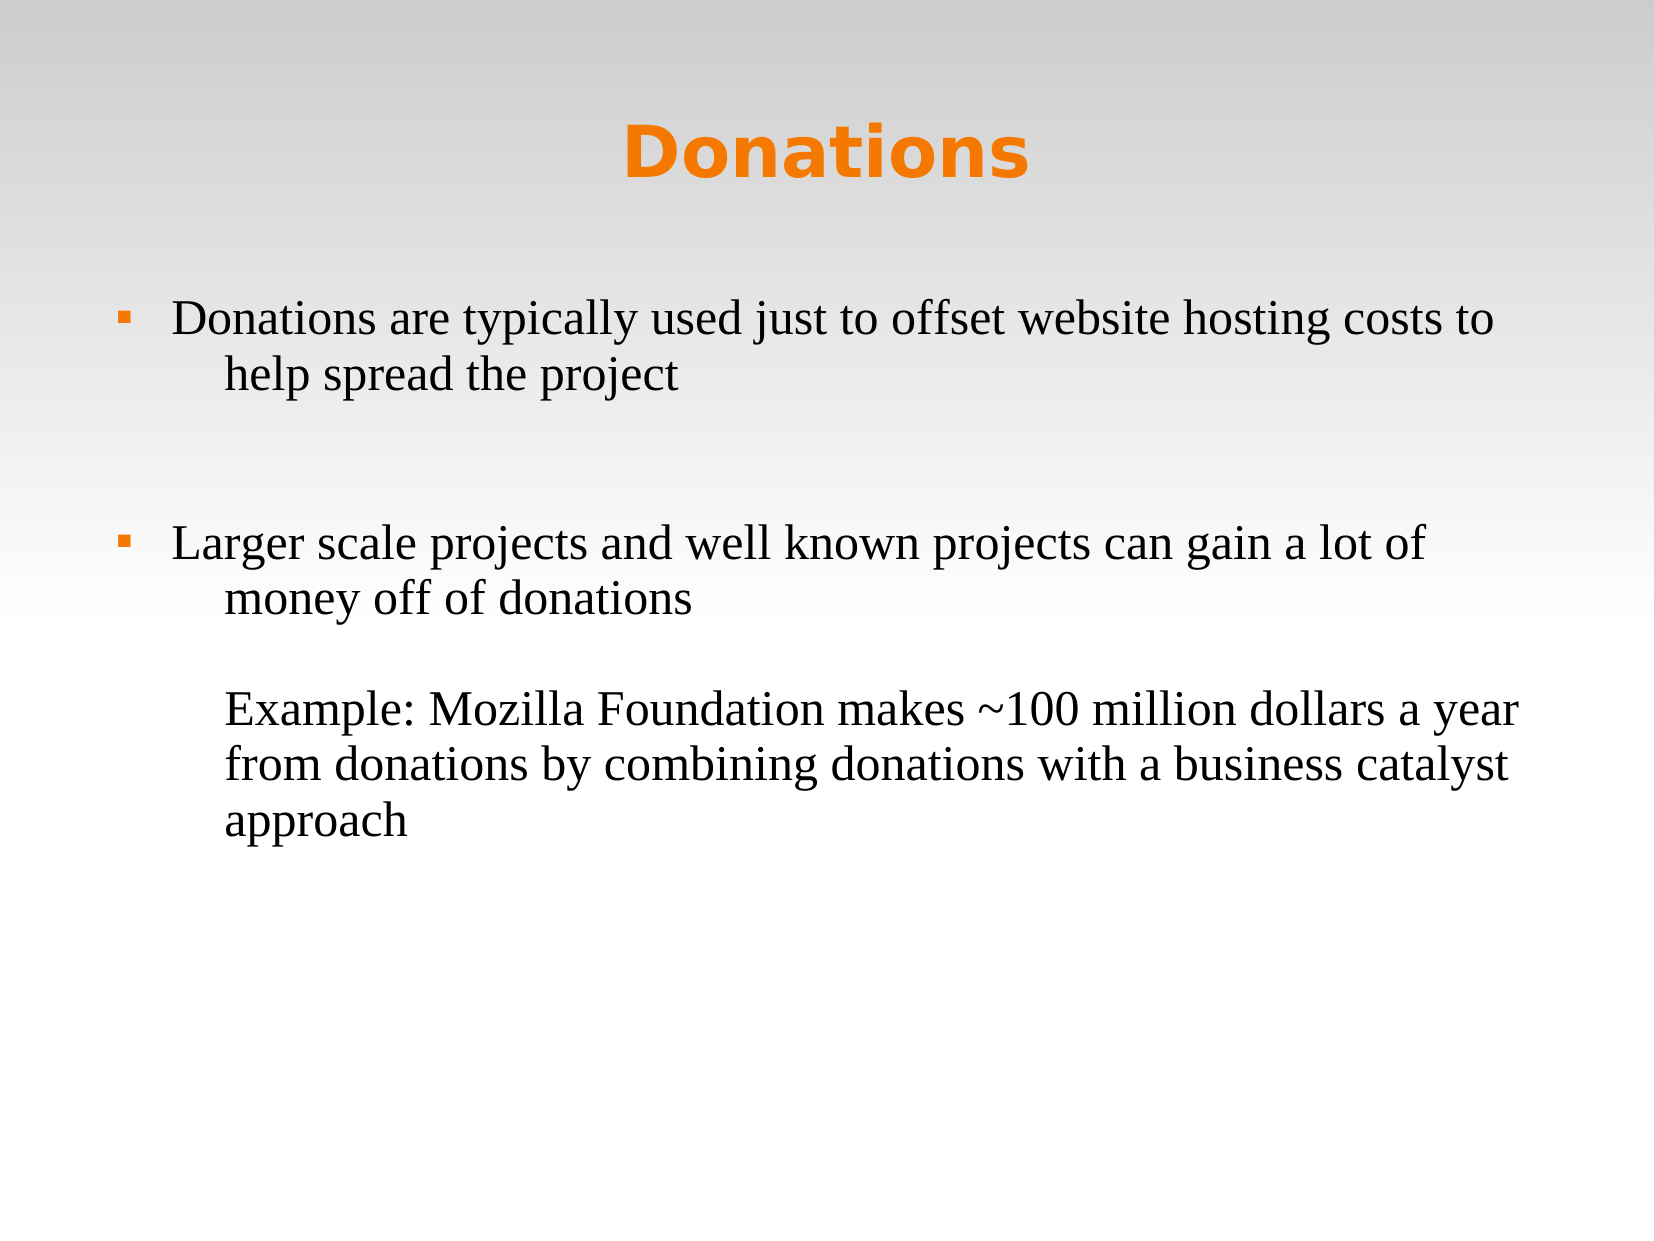

# Donations
Donations are typically used just to offset website hosting costs to help spread the project
Larger scale projects and well known projects can gain a lot of money off of donations
Example: Mozilla Foundation makes ~100 million dollars a year from donations by combining donations with a business catalyst approach